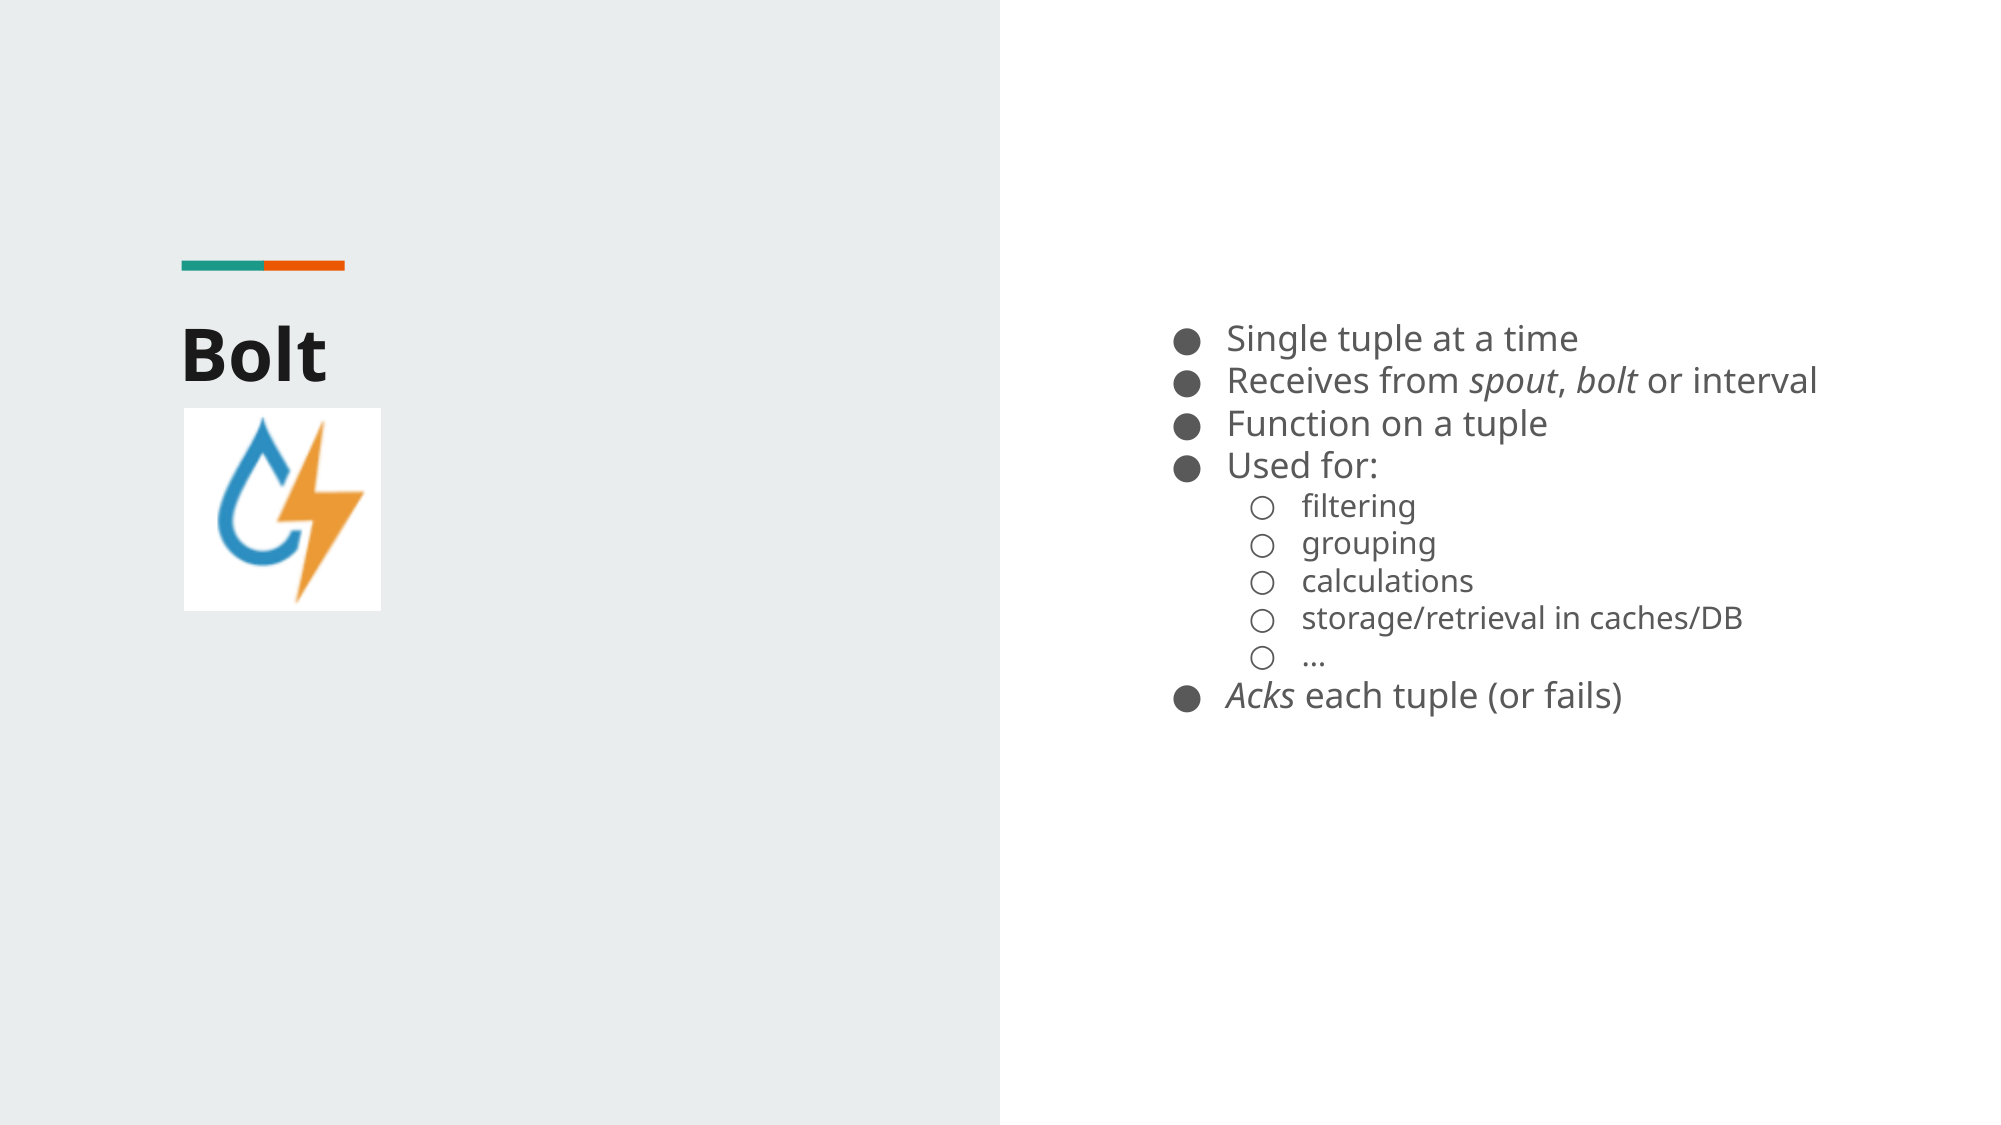

# Bolt
Single tuple at a time
Receives from spout, bolt or interval
Function on a tuple
Used for:
filtering
grouping
calculations
storage/retrieval in caches/DB
…
Acks each tuple (or fails)